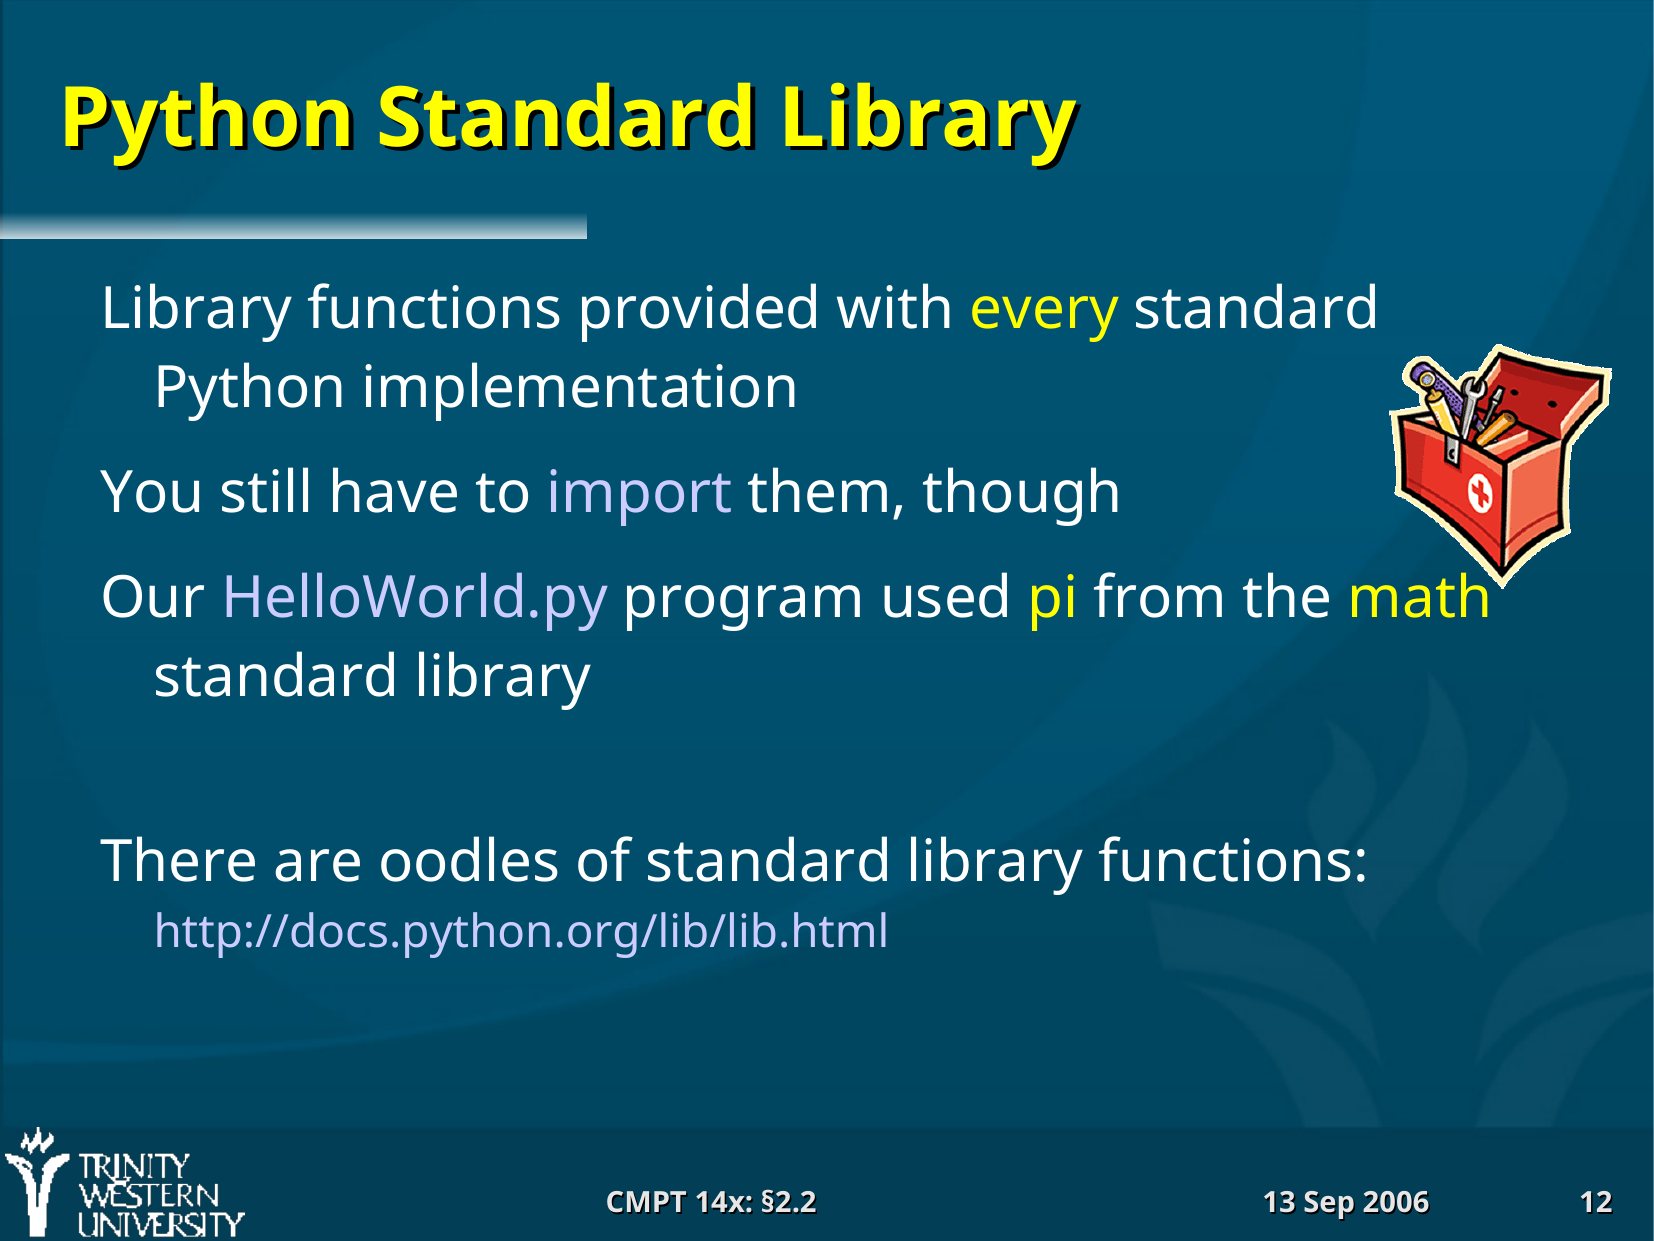

# Python Standard Library
Library functions provided with every standard Python implementation
You still have to import them, though
Our HelloWorld.py program used pi from the math standard library
There are oodles of standard library functions:
http://docs.python.org/lib/lib.html
CMPT 14x: §2.2
13 Sep 2006
12